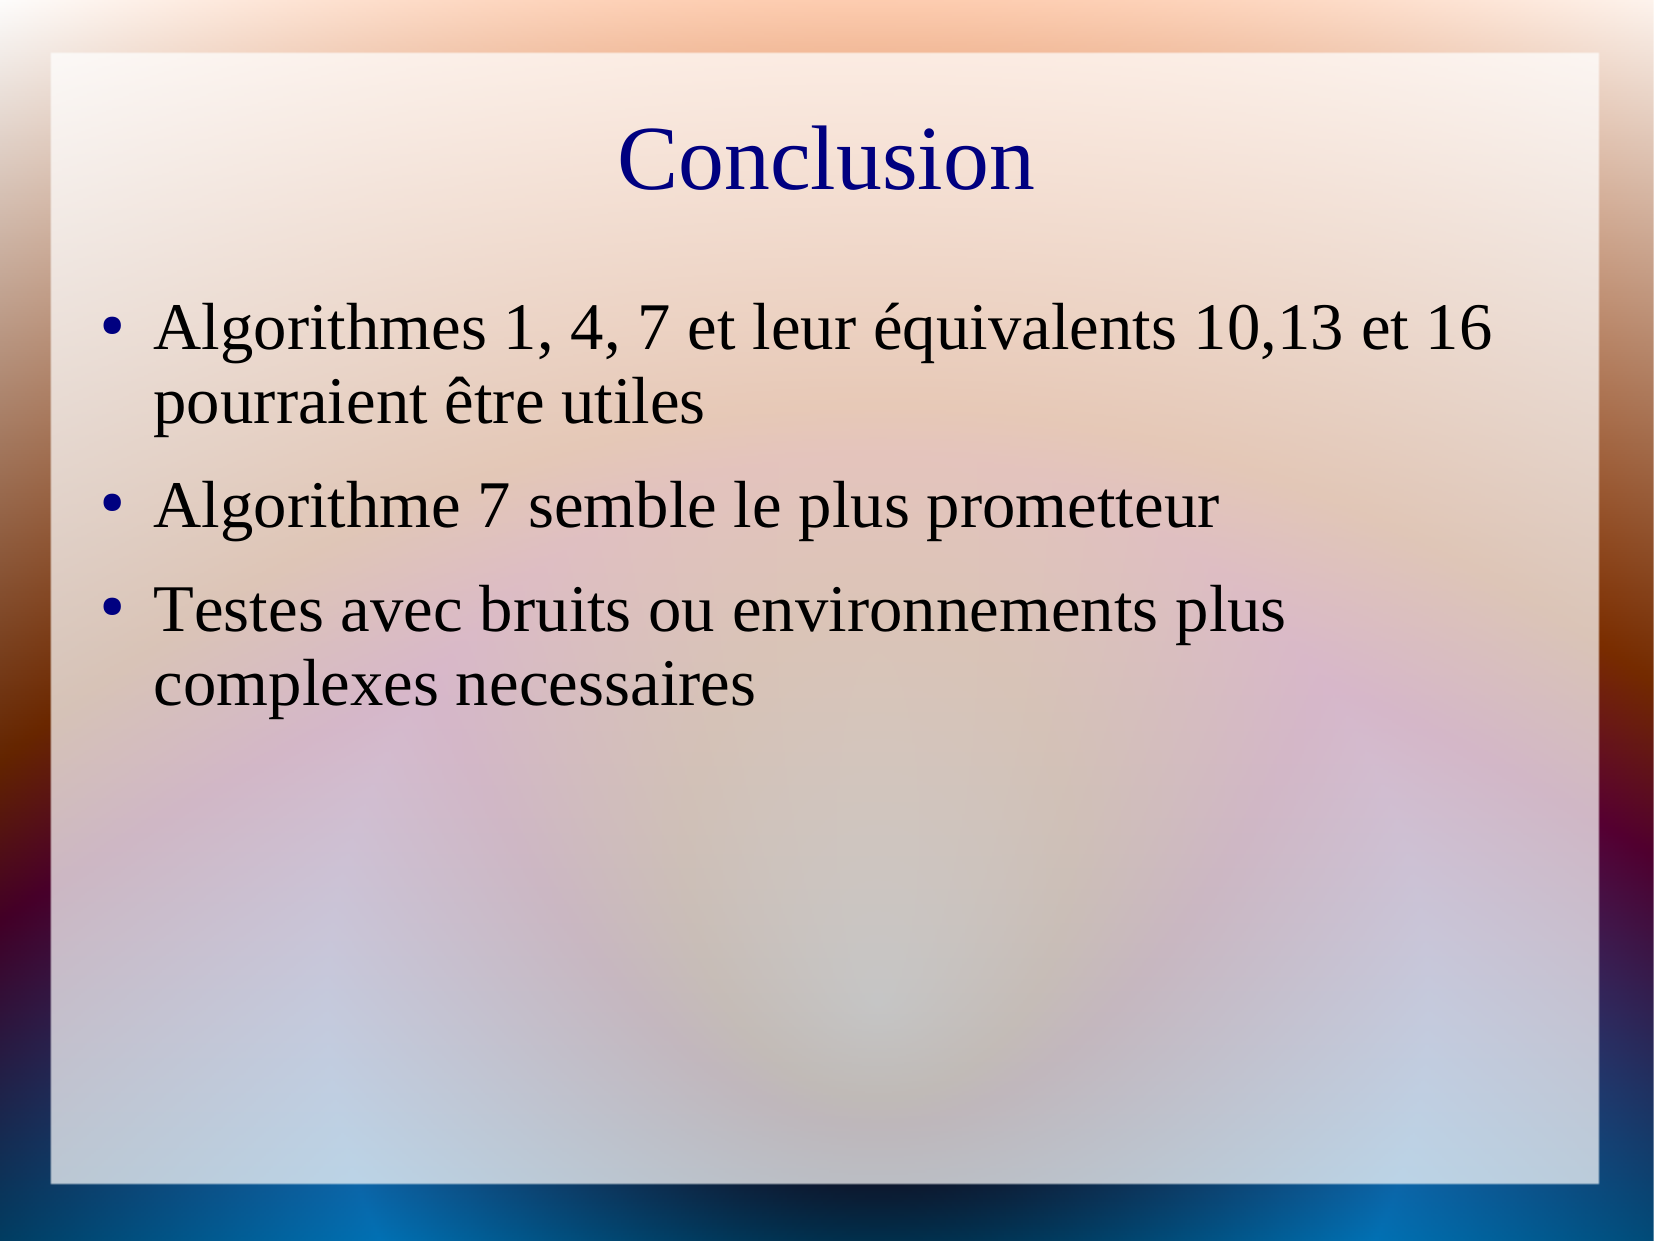

# Conclusion
Algorithmes 1, 4, 7 et leur équivalents 10,13 et 16
pourraient être utiles
Algorithme 7 semble le plus prometteur
Testes avec bruits ou environnements plus complexes necessaires